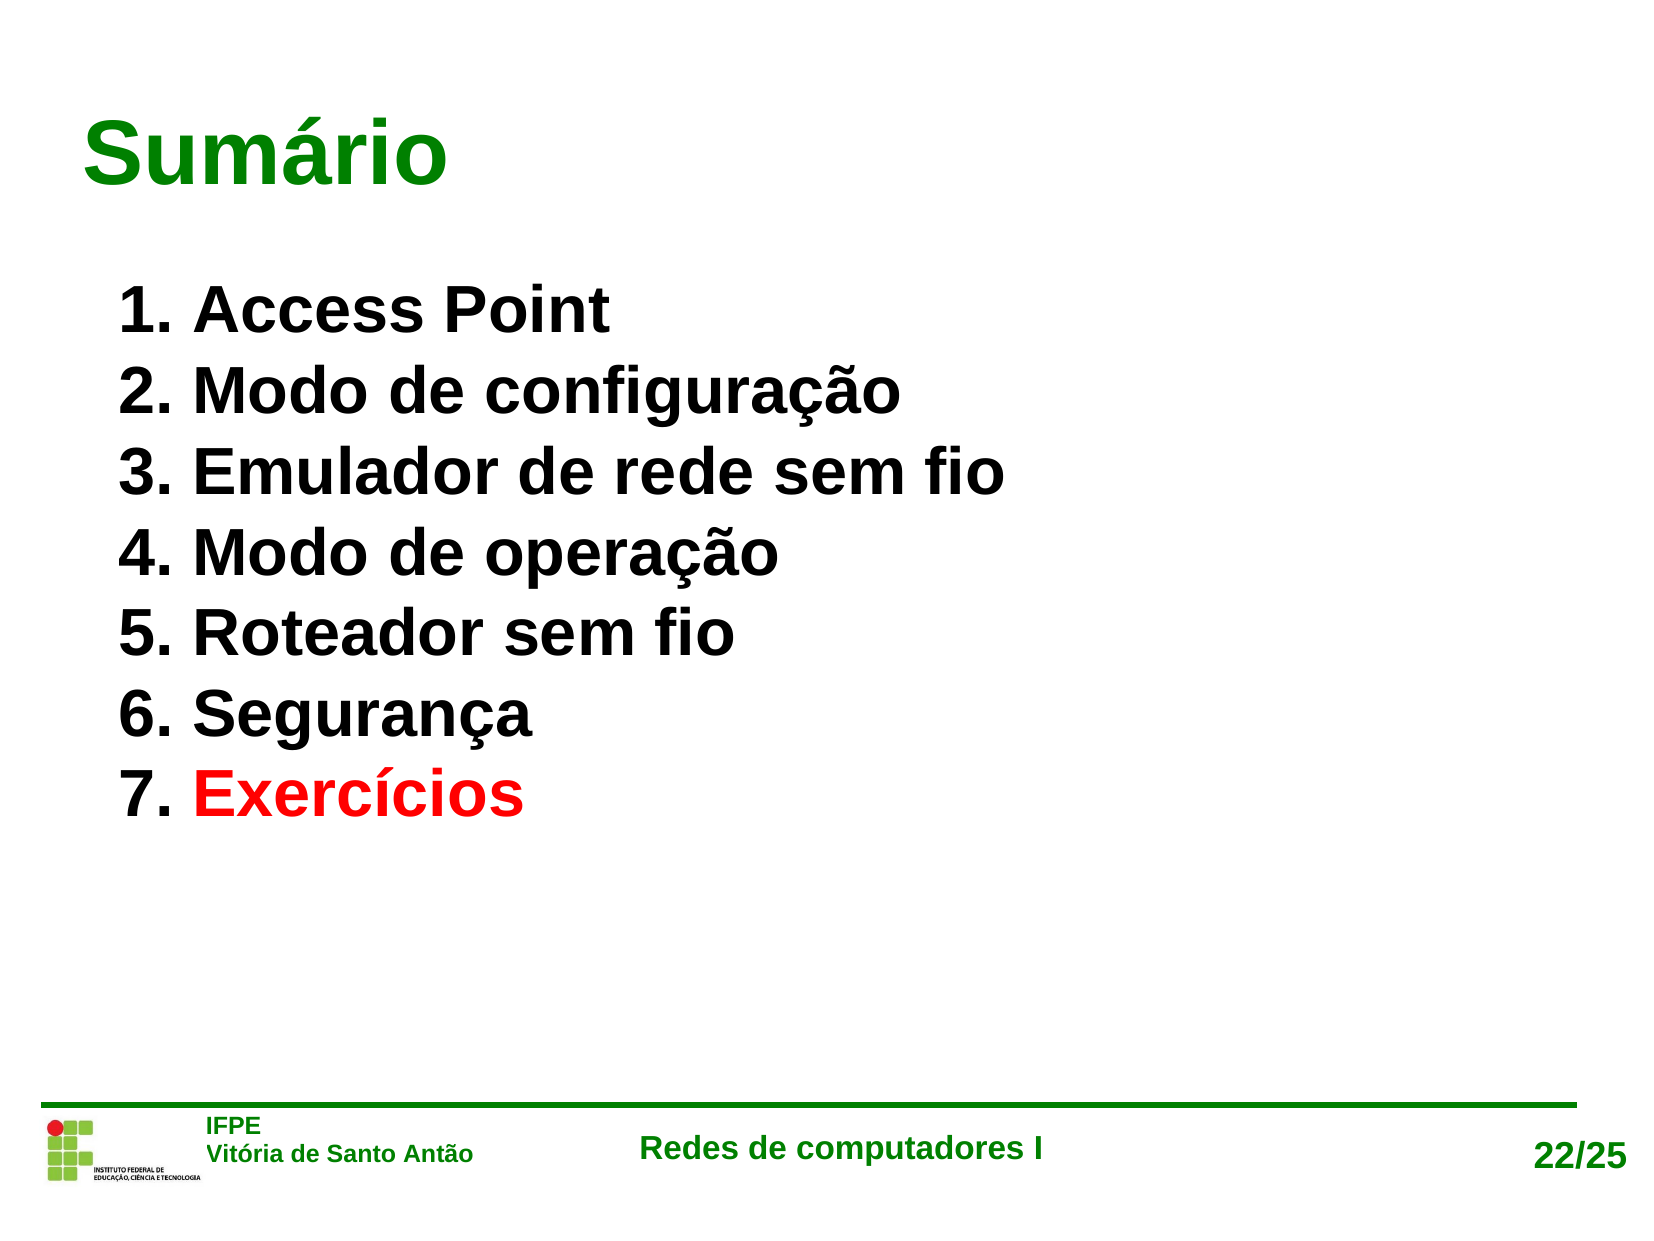

# Sumário
 Access Point
 Modo de configuração
 Emulador de rede sem fio
 Modo de operação
 Roteador sem fio
 Segurança
 Exercícios